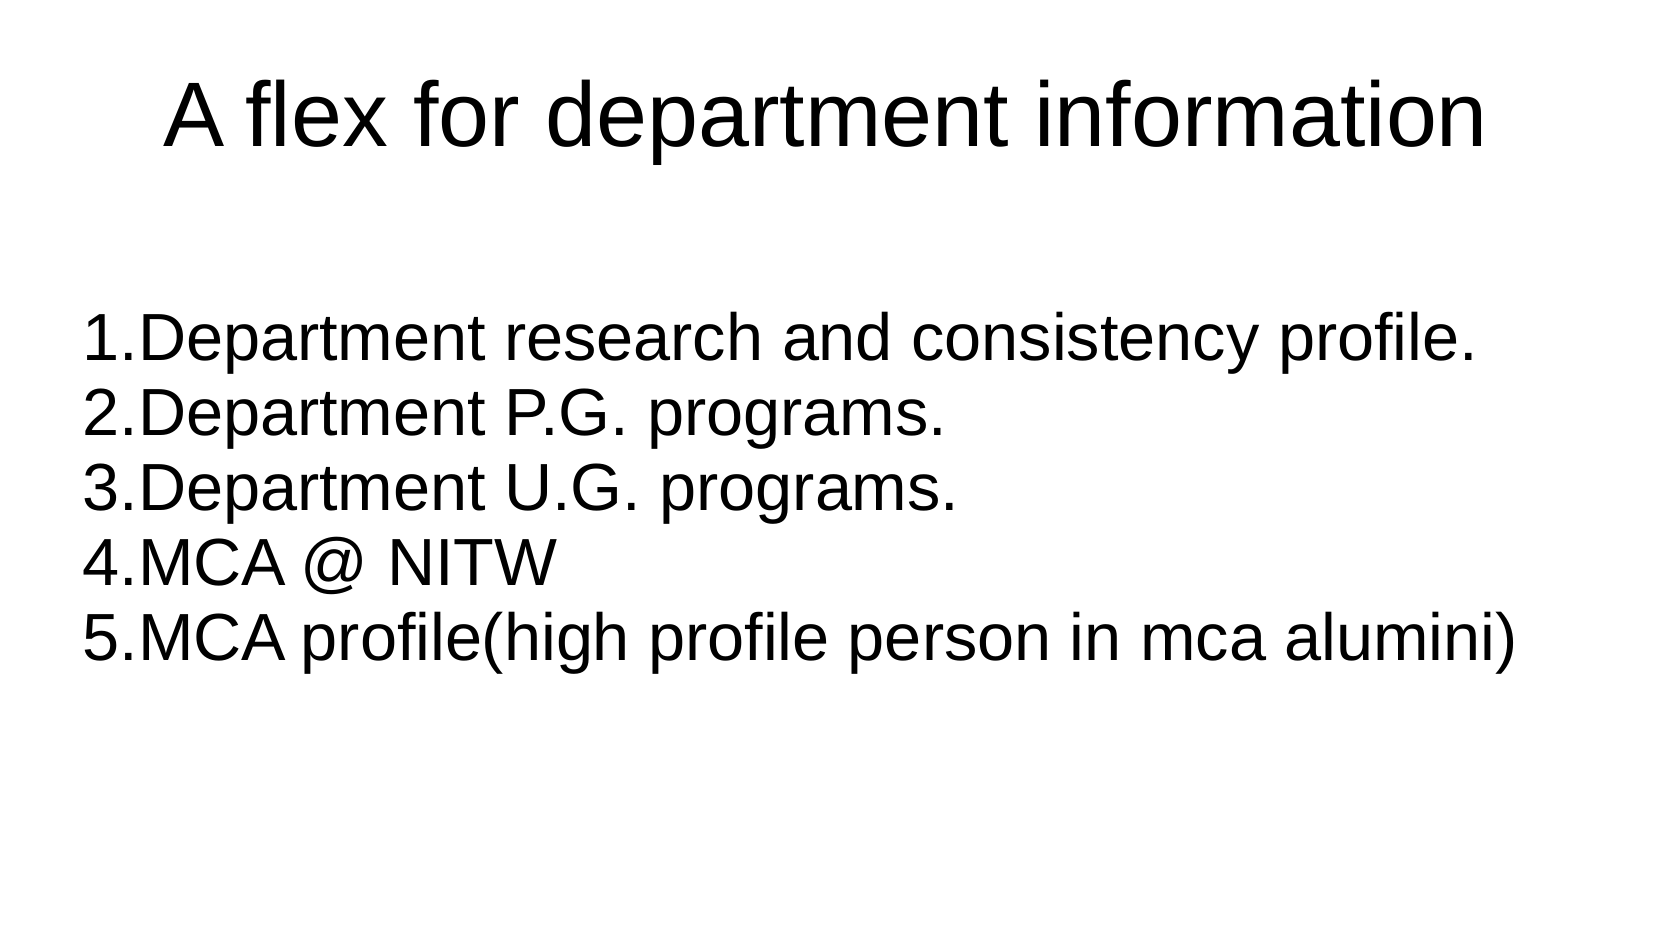

# A flex for department information
1.Department research and consistency profile.
2.Department P.G. programs.
3.Department U.G. programs.
4.MCA @ NITW
5.MCA profile(high profile person in mca alumini)